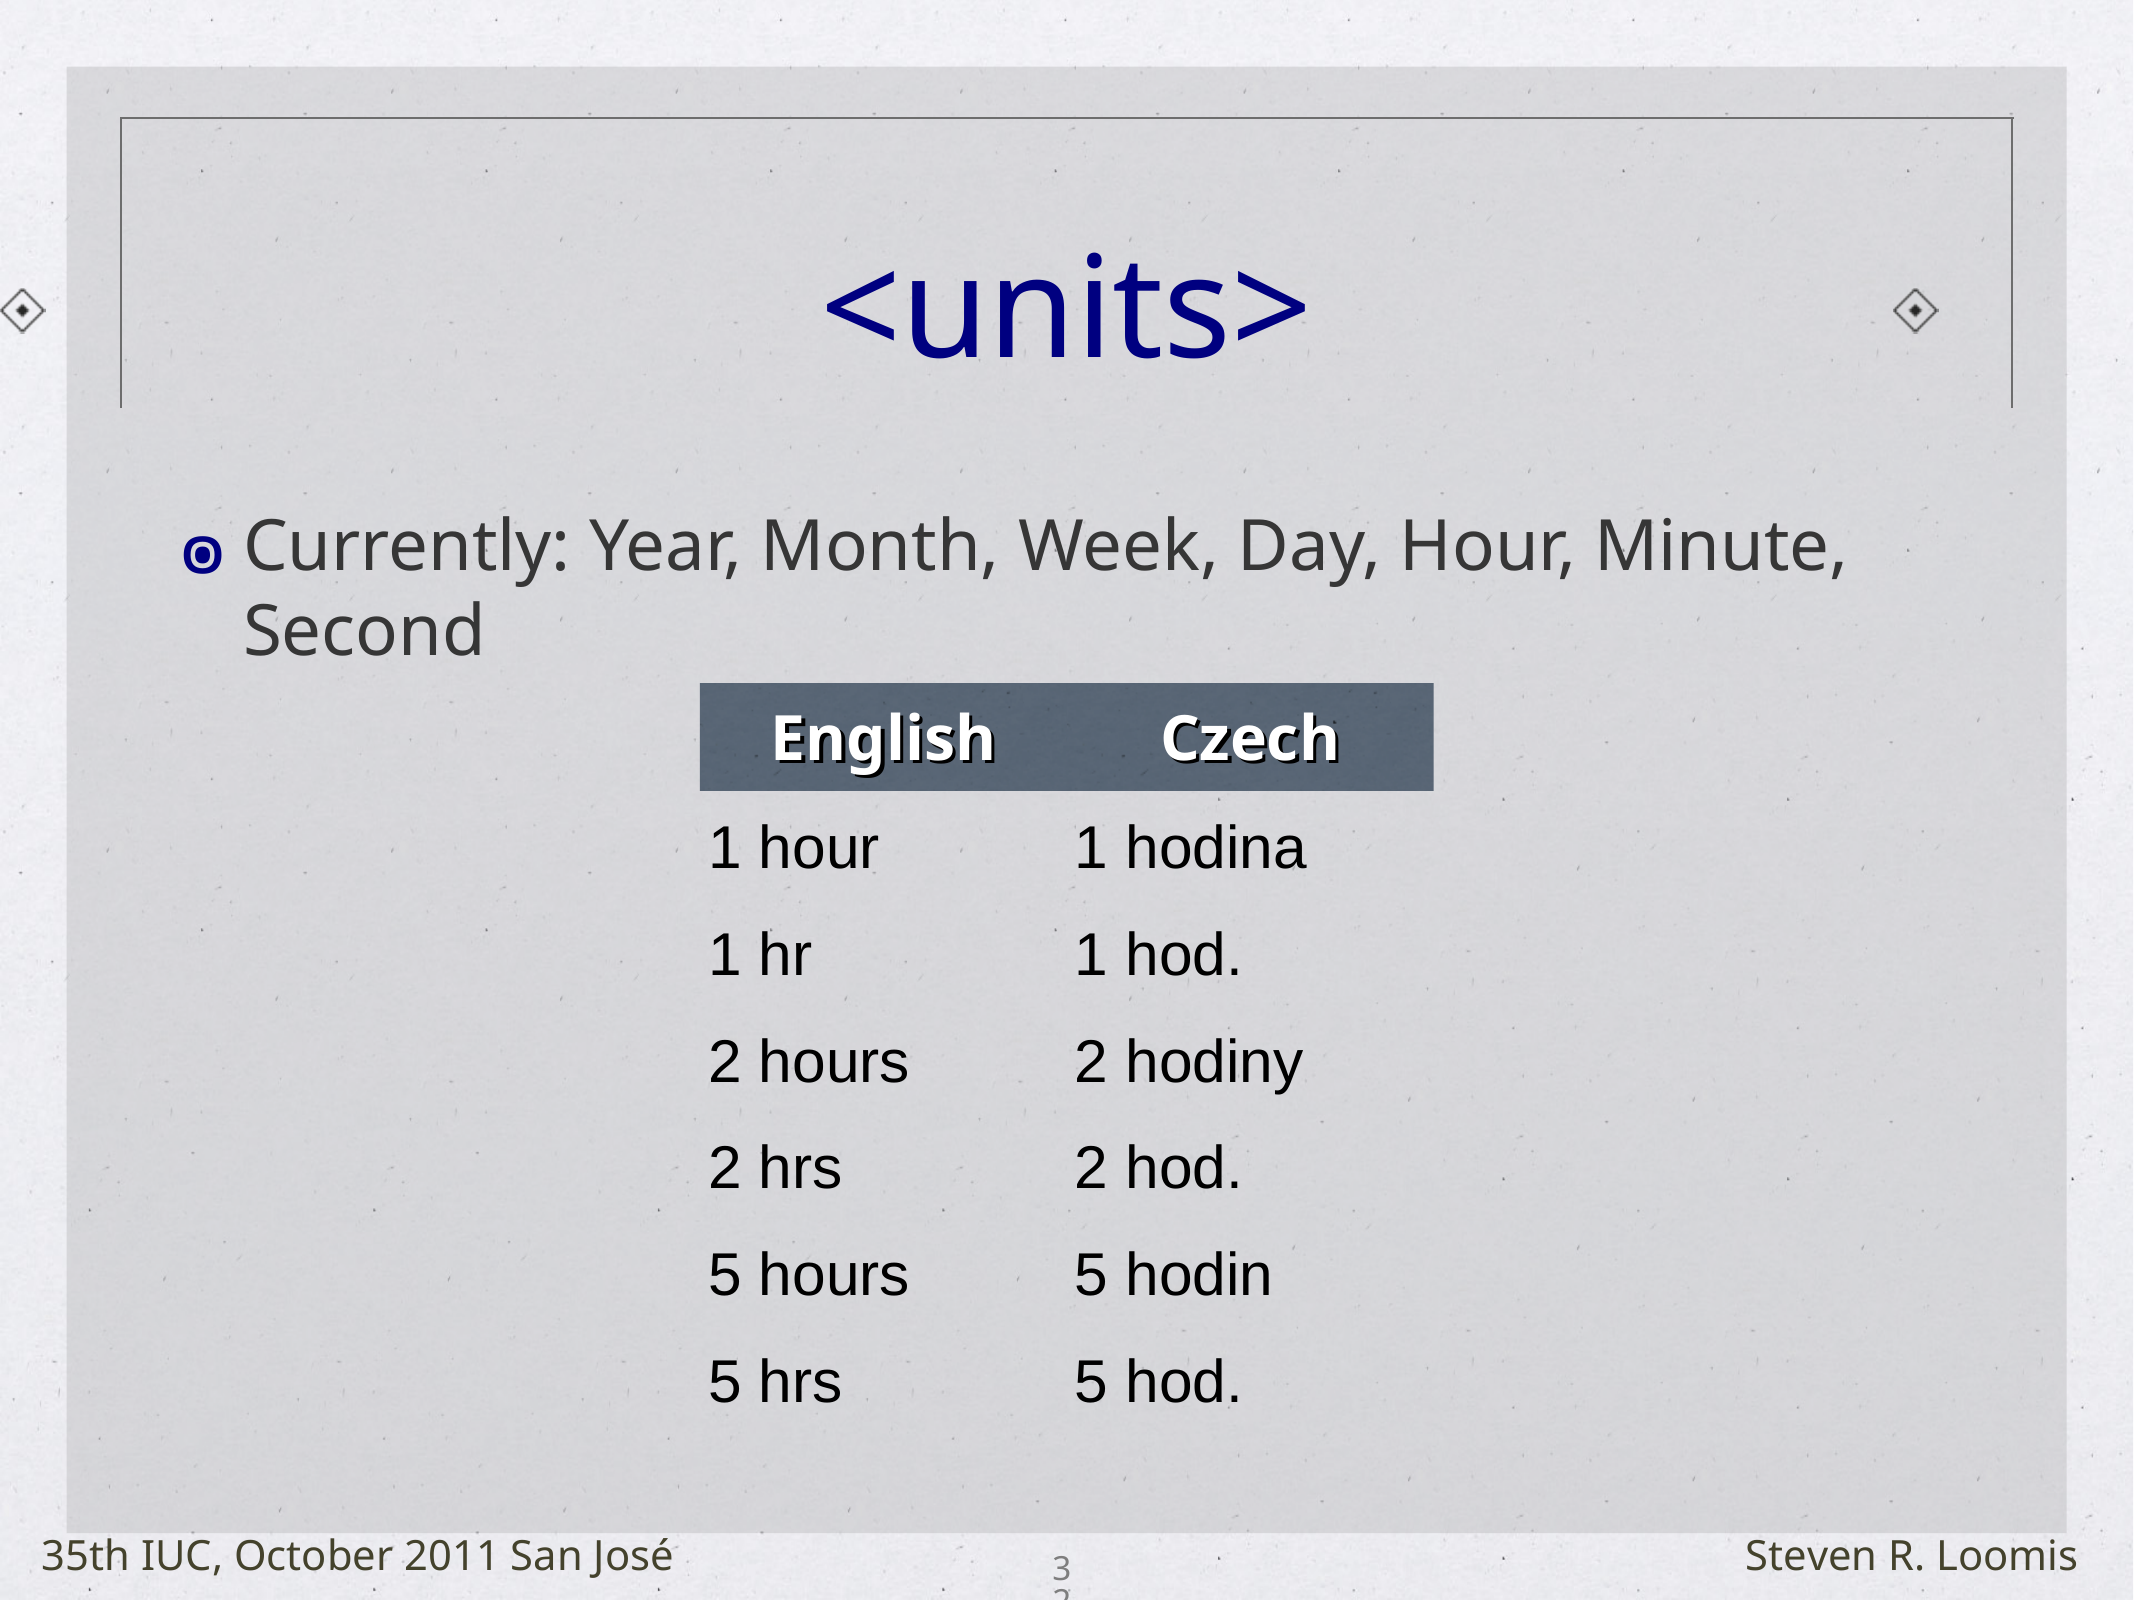

# <units>
Currently: Year, Month, Week, Day, Hour, Minute, Second
| English | Czech |
| --- | --- |
| 1 hour | 1 hodina |
| 1 hr | 1 hod. |
| 2 hours | 2 hodiny |
| 2 hrs | 2 hod. |
| 5 hours | 5 hodin |
| 5 hrs | 5 hod. |
32